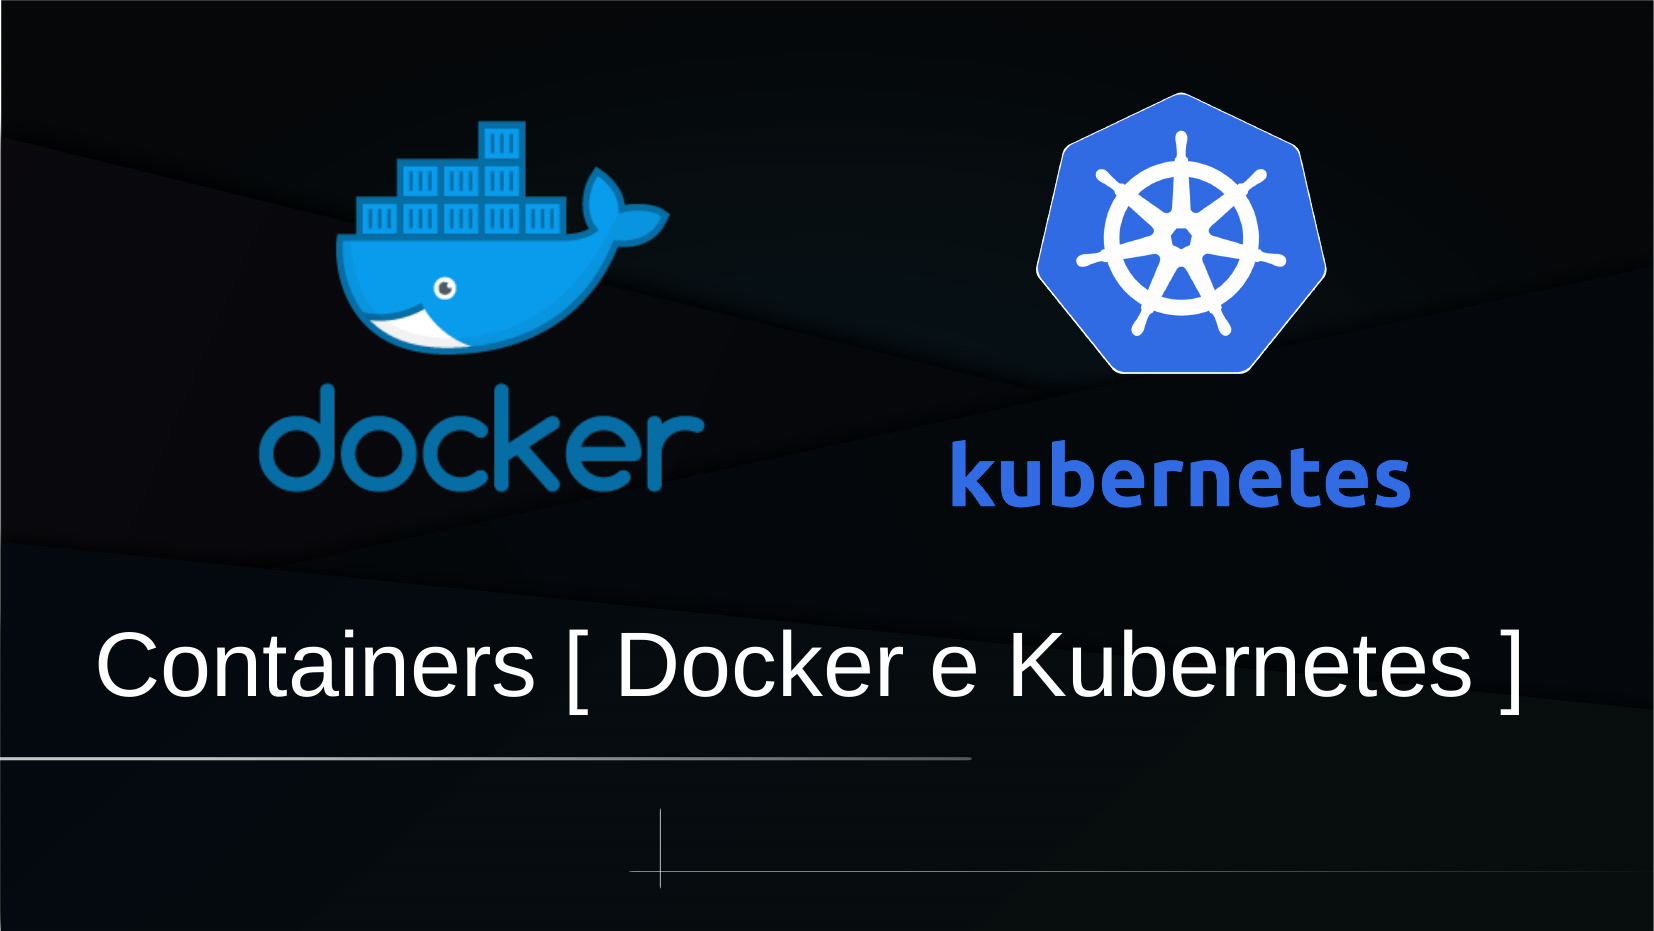

# Containers [ Docker e Kubernetes ]